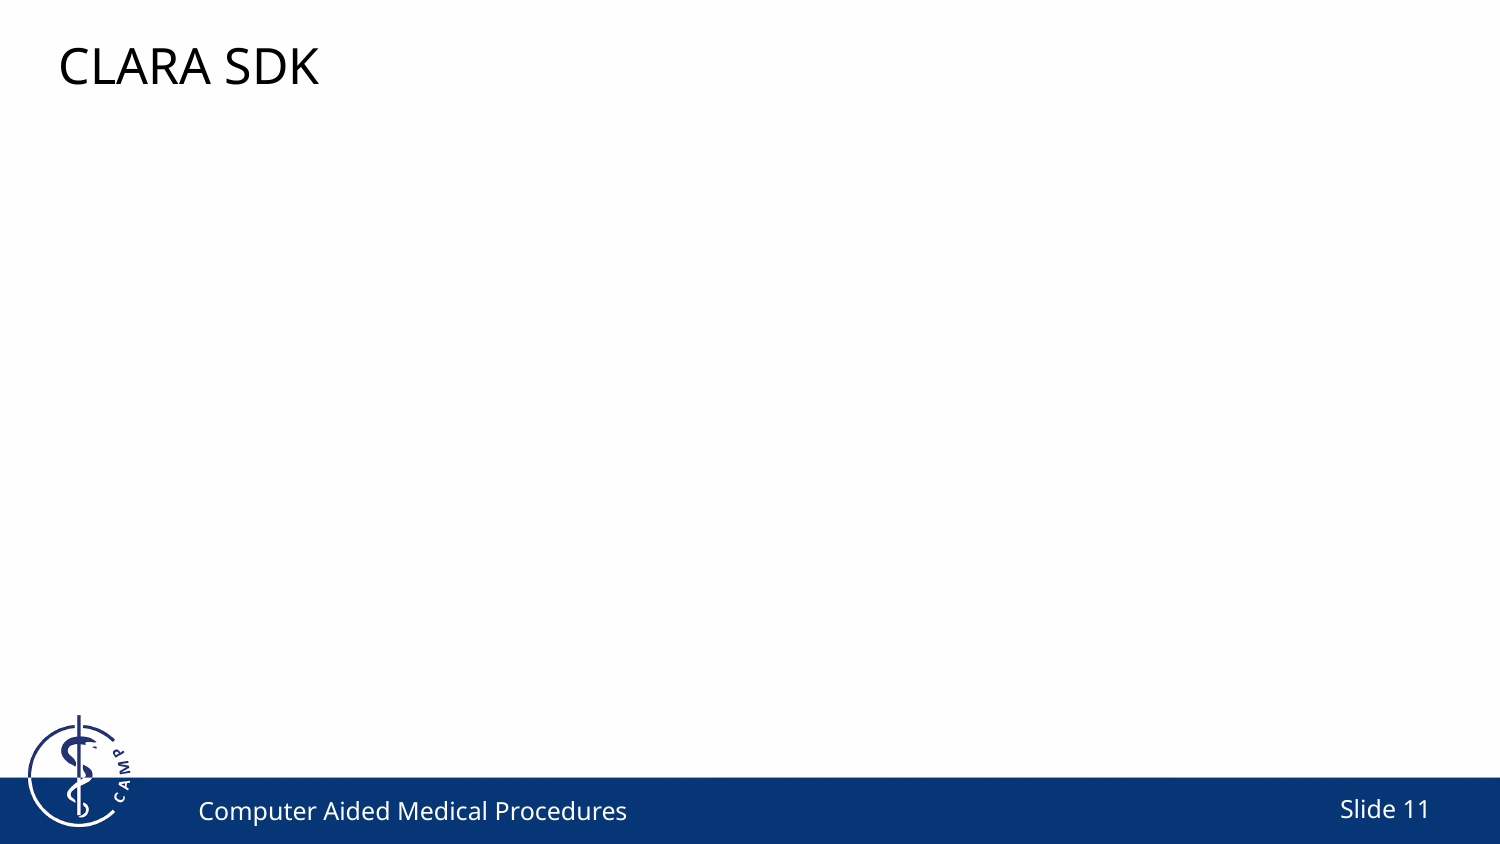

# CLARA SDK
Computer Aided Medical Procedures
Slide